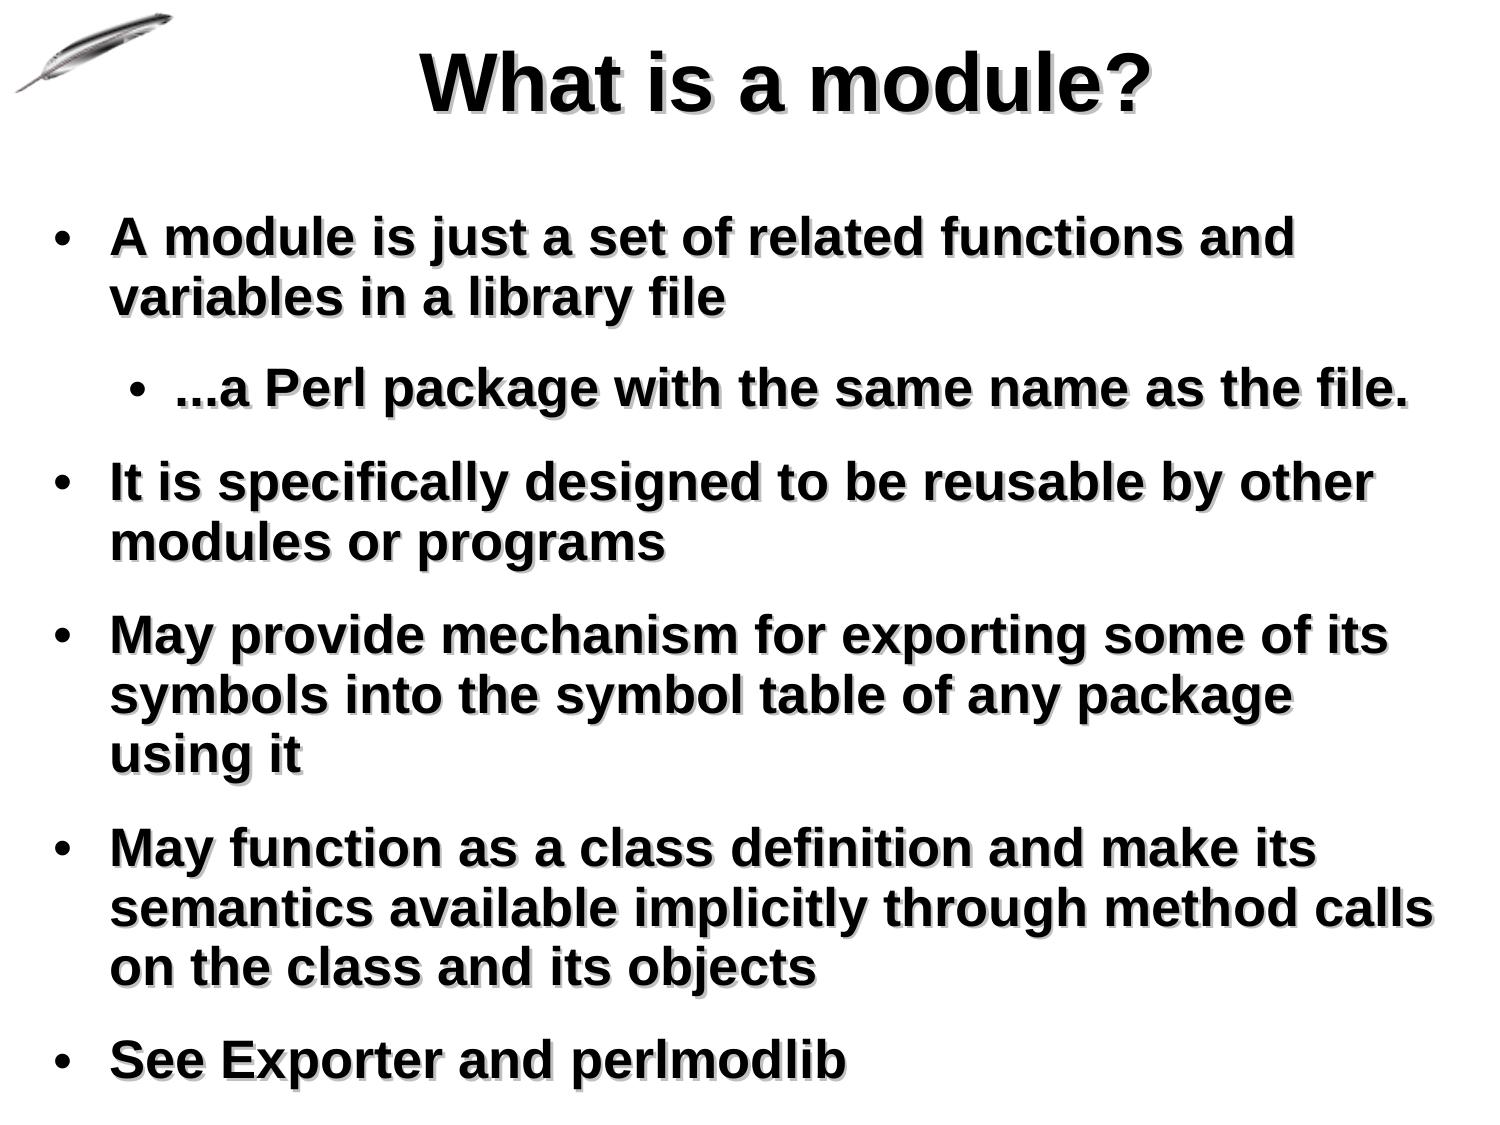

# What is a module?
A module is just a set of related functions and variables in a library file
...a Perl package with the same name as the file.
It is specifically designed to be reusable by other modules or programs
May provide mechanism for exporting some of its symbols into the symbol table of any package using it
May function as a class definition and make its semantics available implicitly through method calls on the class and its objects
See Exporter and perlmodlib